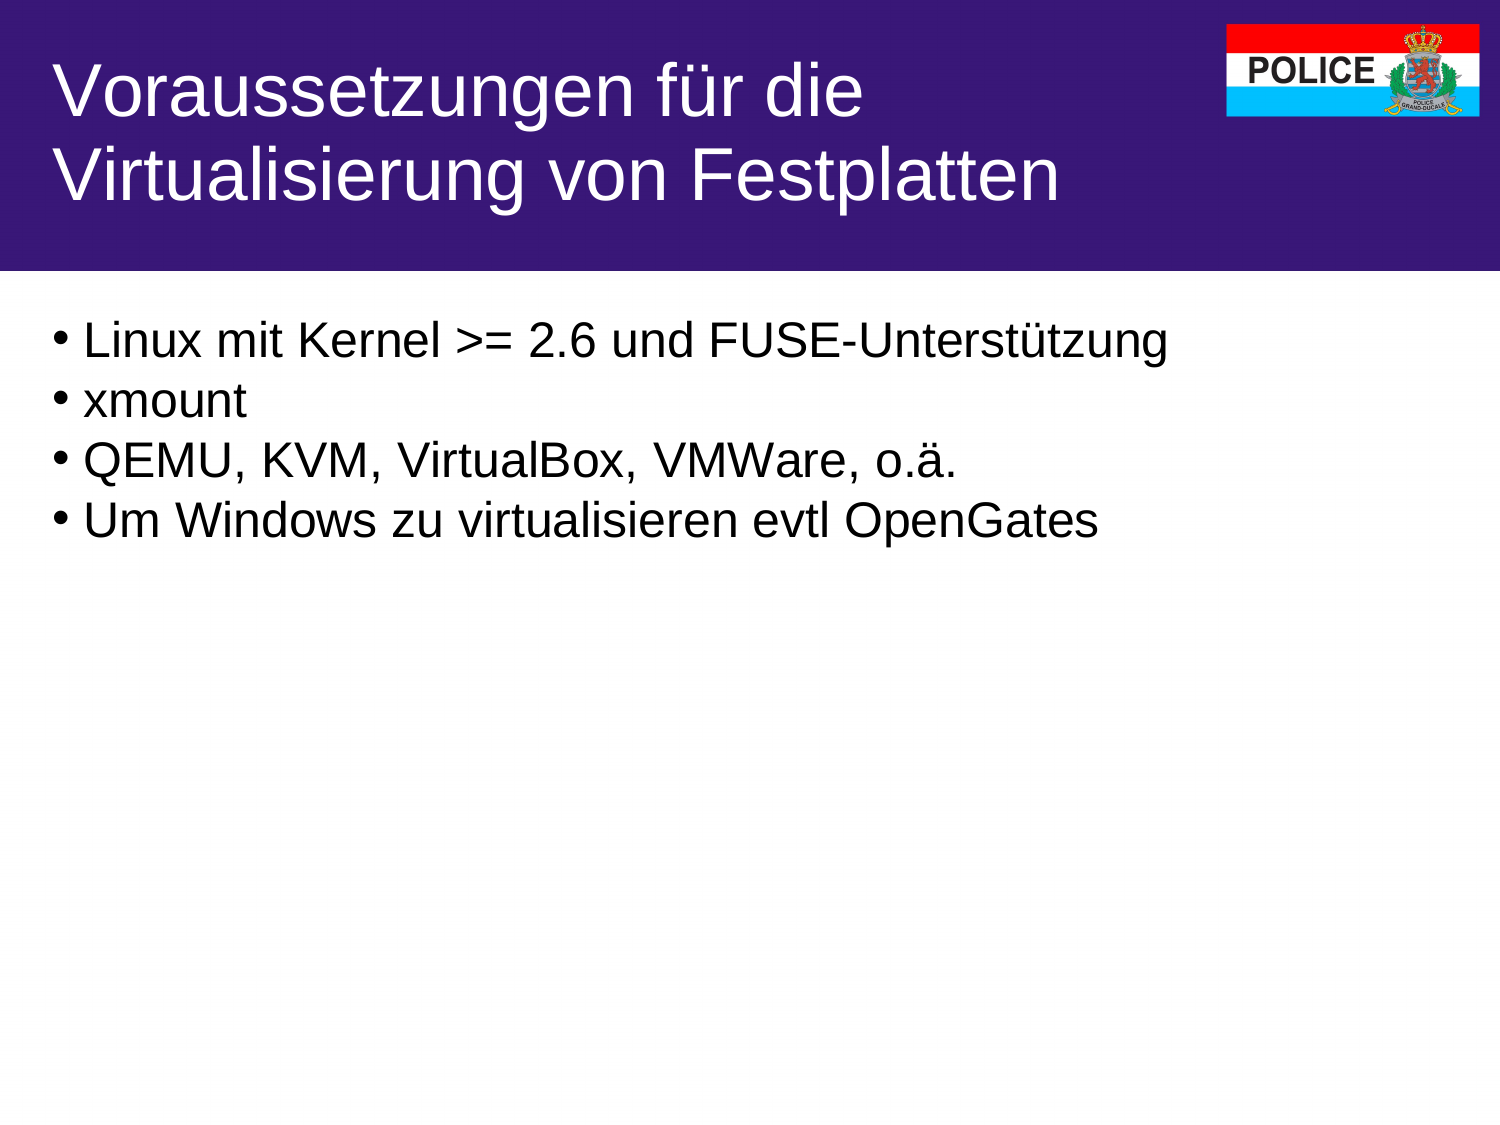

Voraussetzungen für die Virtualisierung von Festplatten
 Linux mit Kernel >= 2.6 und FUSE-Unterstützung
 xmount
 QEMU, KVM, VirtualBox, VMWare, o.ä.
 Um Windows zu virtualisieren evtl OpenGates
#